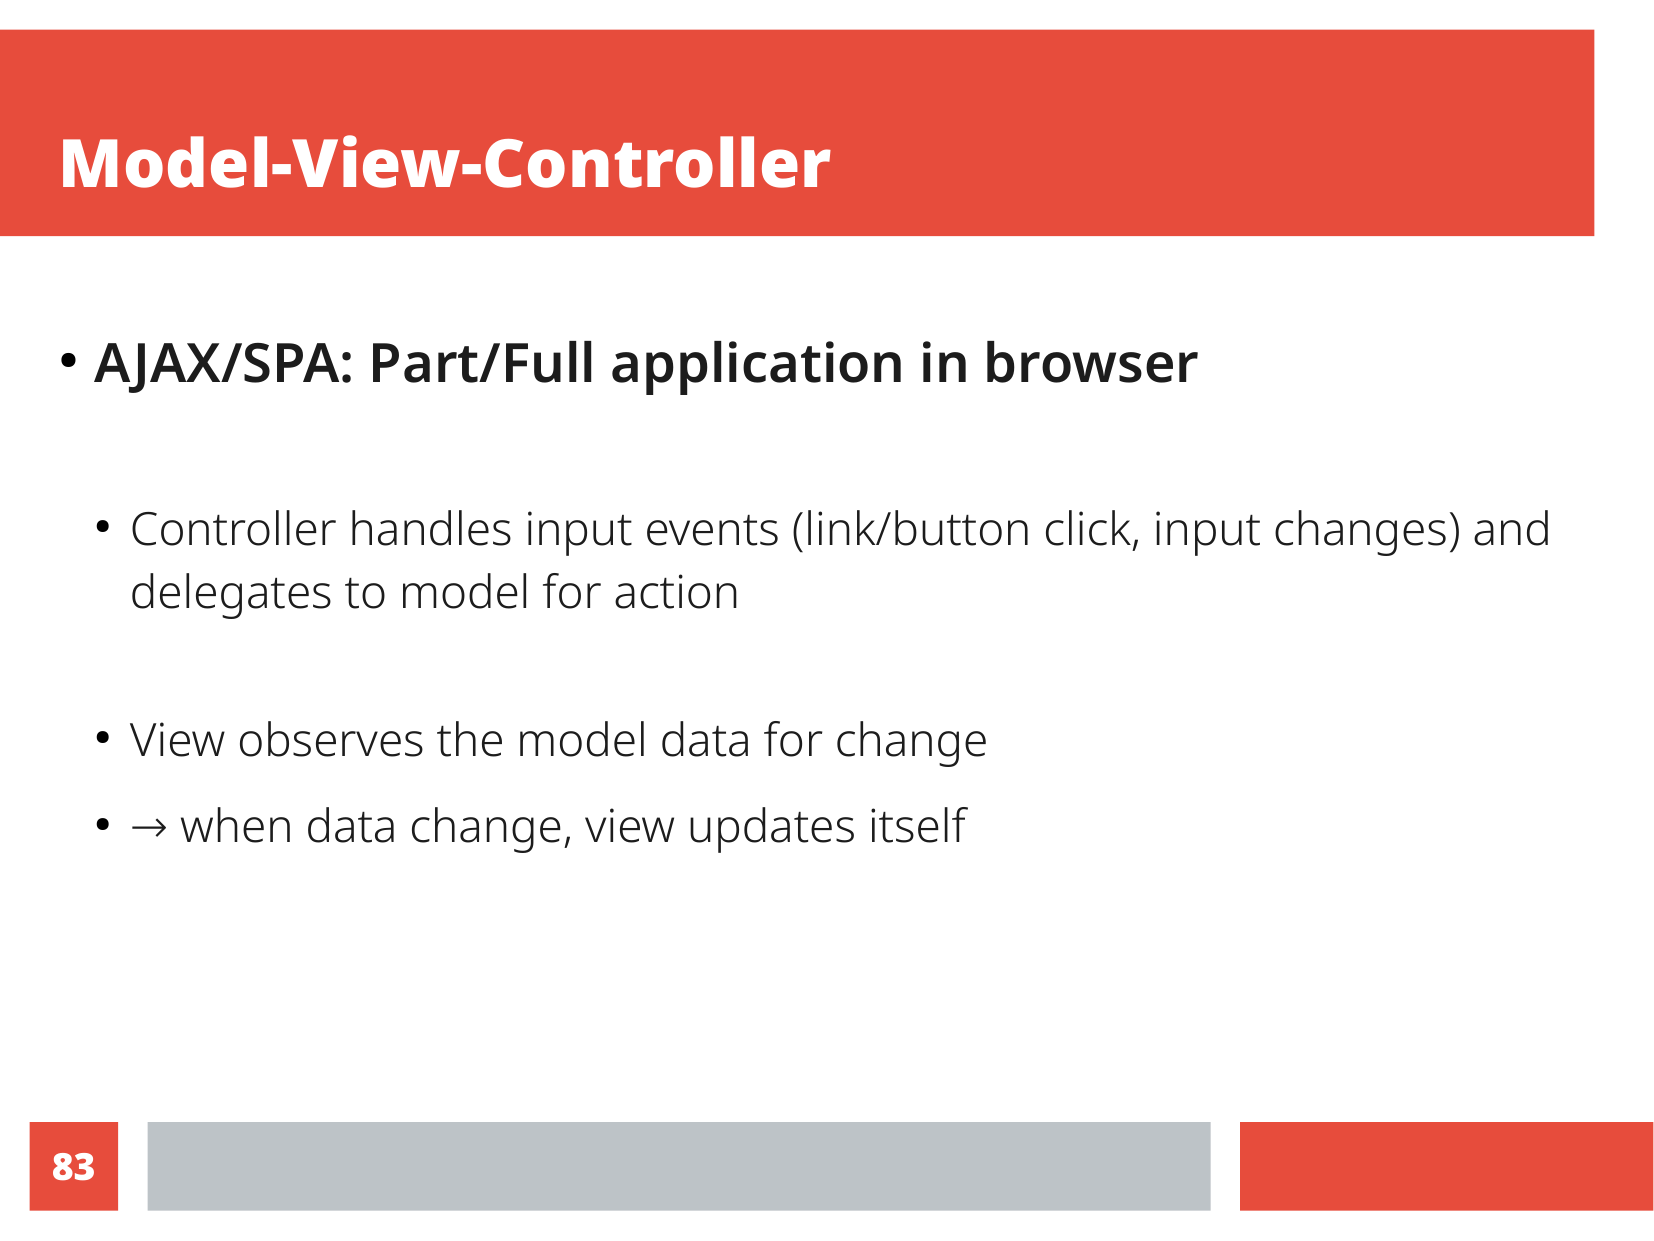

# Model-View-Controller
AJAX/SPA: Part/Full application in browser
Controller handles input events (link/button click, input changes) and delegates to model for action
View observes the model data for change
→ when data change, view updates itself
83